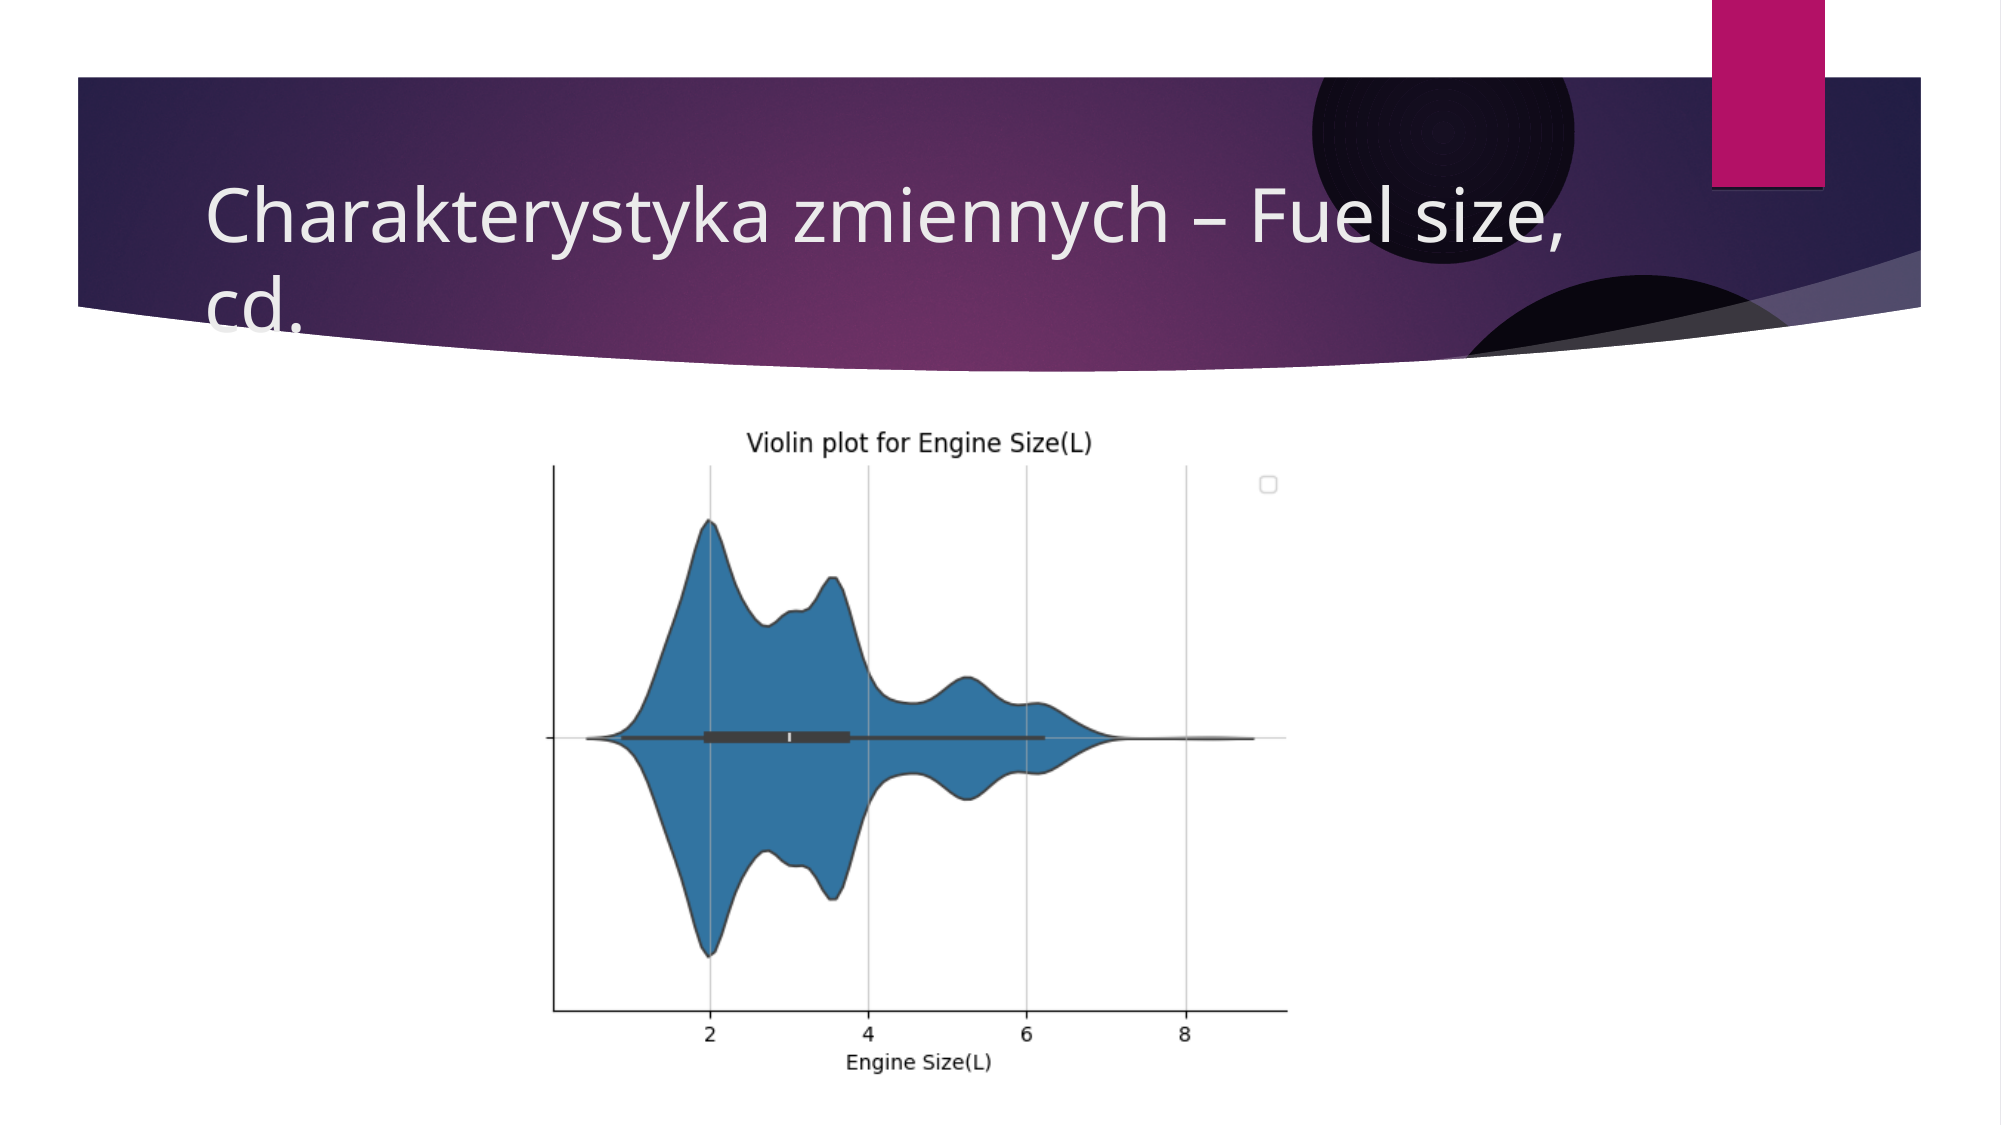

# Charakterystyka zmiennych – Fuel size, cd.